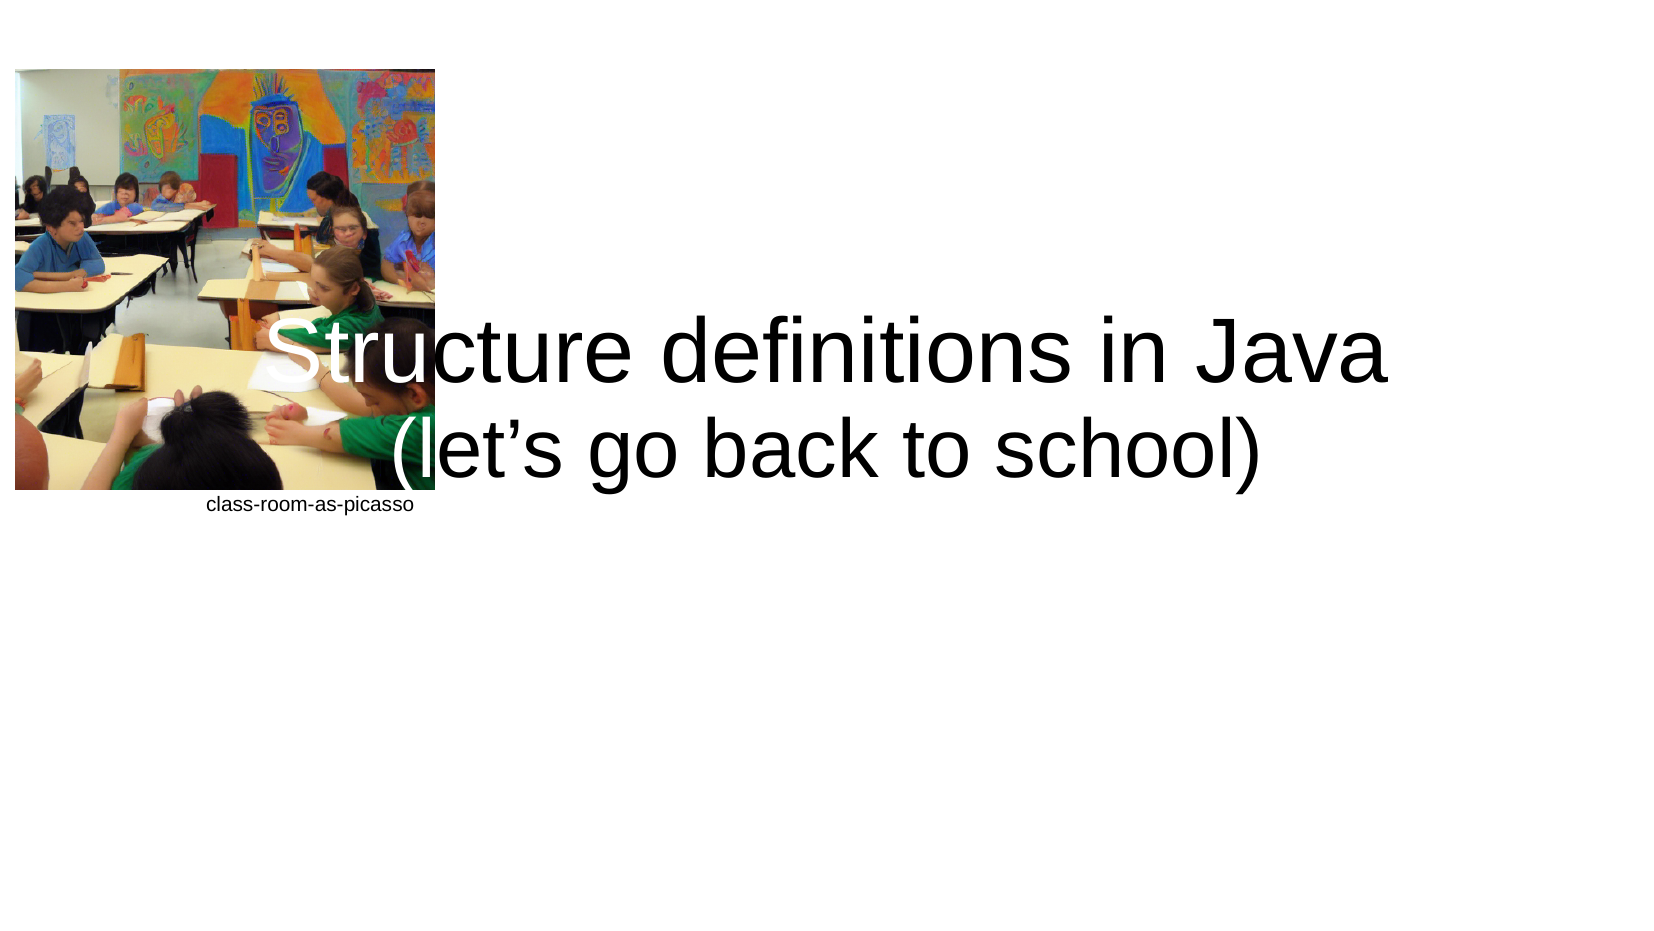

# Structure definitions in Java (let’s go back to school)
class-room-as-picasso